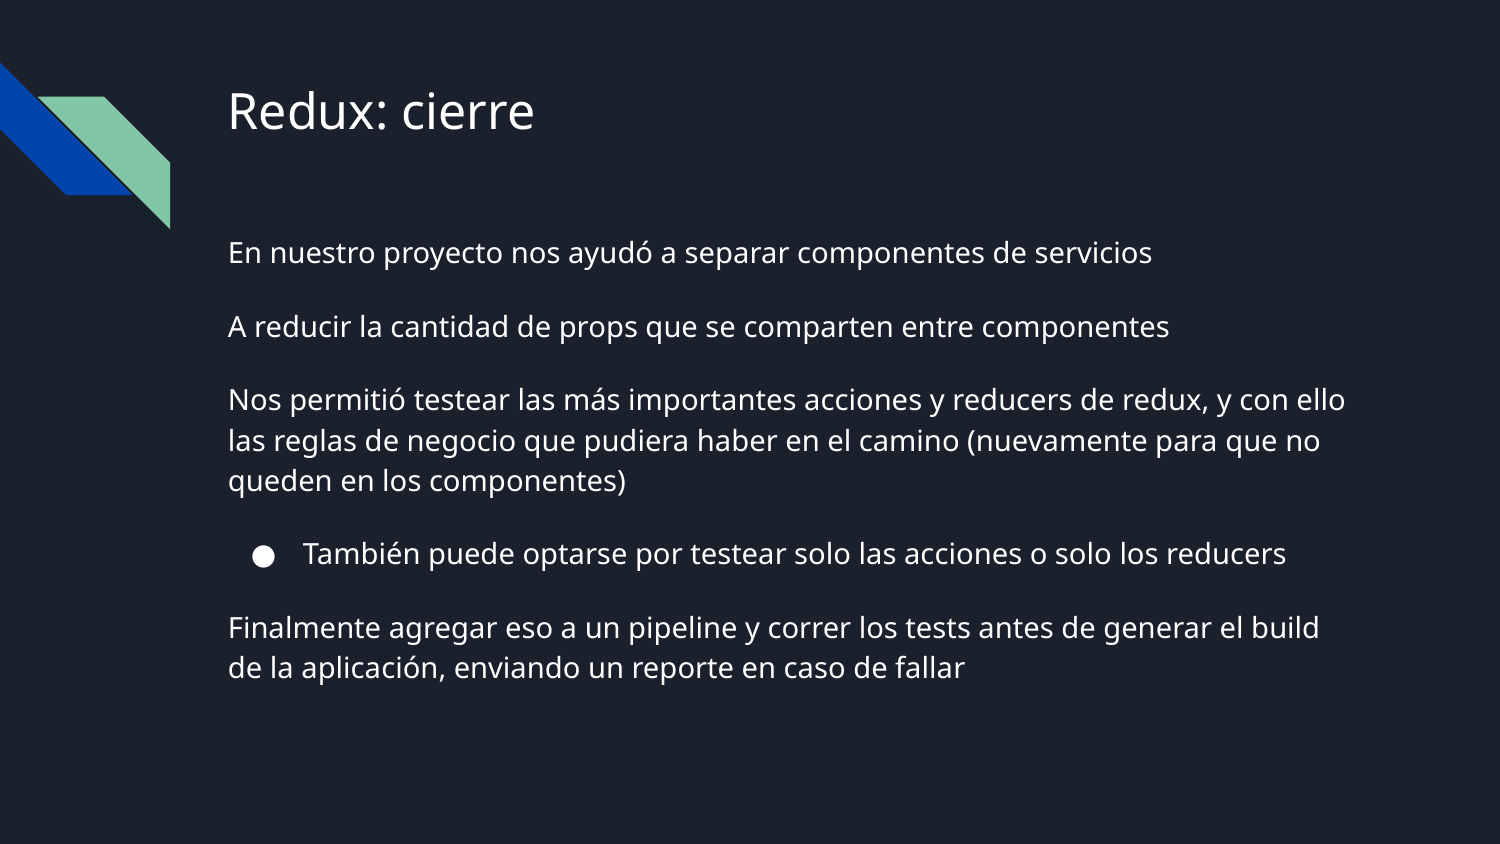

# Redux: cierre
En nuestro proyecto nos ayudó a separar componentes de servicios
A reducir la cantidad de props que se comparten entre componentes
Nos permitió testear las más importantes acciones y reducers de redux, y con ello las reglas de negocio que pudiera haber en el camino (nuevamente para que no queden en los componentes)
También puede optarse por testear solo las acciones o solo los reducers
Finalmente agregar eso a un pipeline y correr los tests antes de generar el build de la aplicación, enviando un reporte en caso de fallar